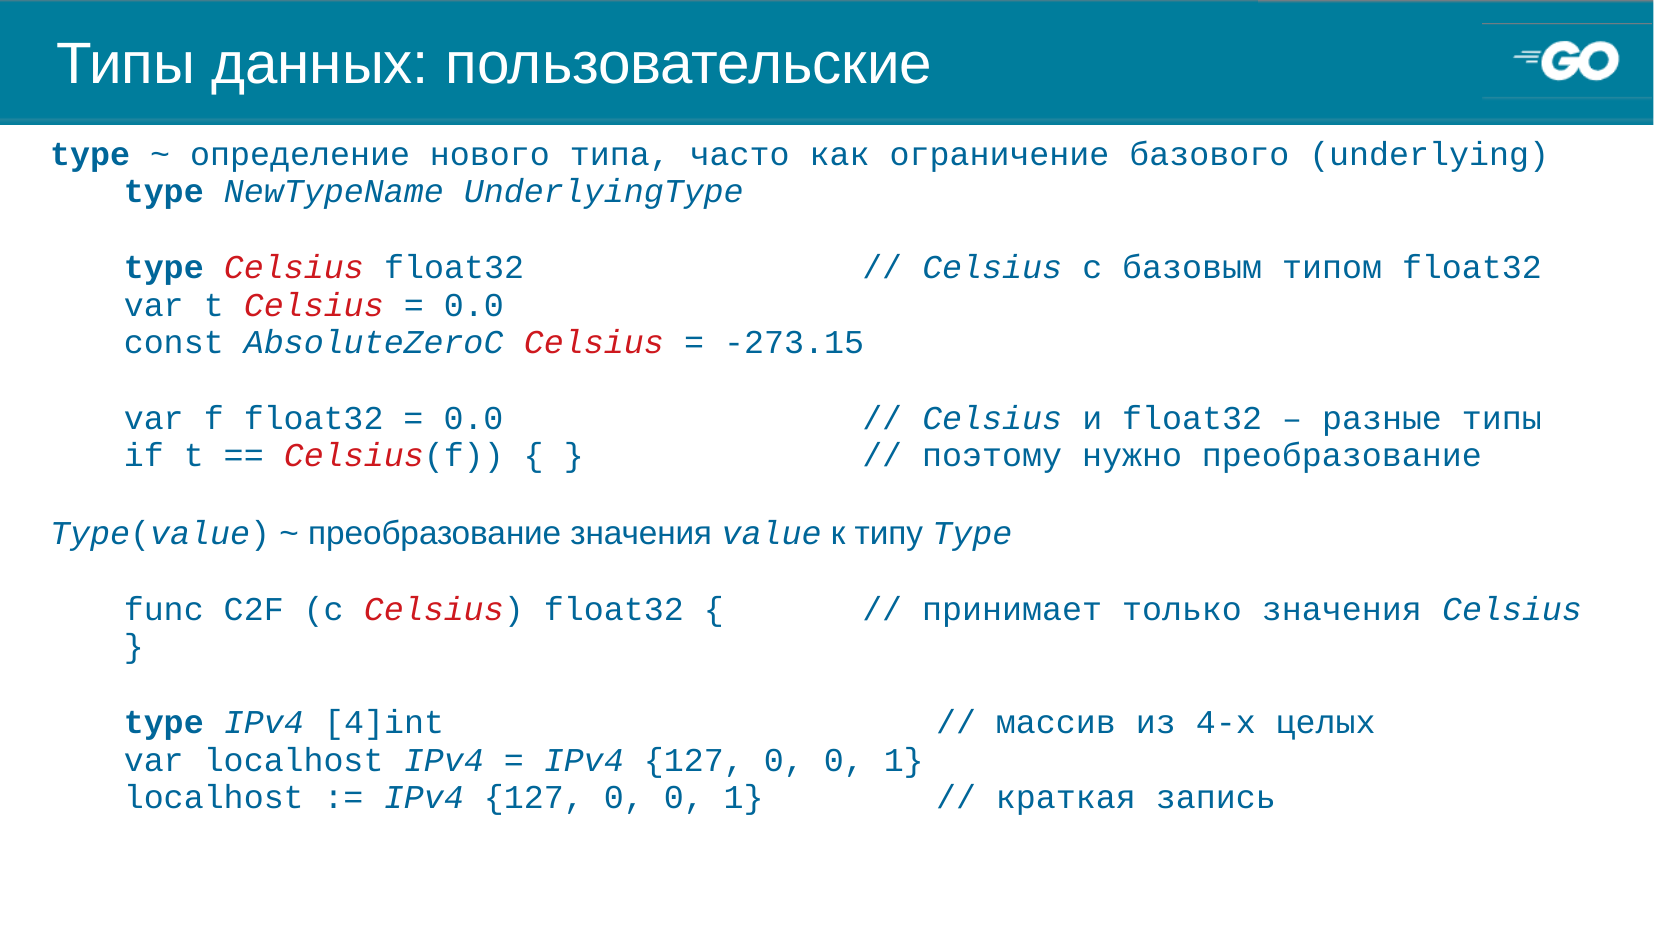

Типы данных: пользовательские
type ~ определение нового типа, часто как ограничение базового (underlying)
	type NewTypeName UnderlyingType
	type Celsius float32					// Celsius с базовым типом float32
	var t Celsius = 0.0
	const AbsoluteZeroC Celsius = -273.15
	var f float32 = 0.0					// Celsius и float32 – разные типы
	if t == Celsius(f)) { }				// поэтому нужно преобразование
Type(value) ~ преобразование значения value к типу Type
	func C2F (c Celsius) float32 {		// принимает только значения Celsius
	}
	type IPv4 [4]int							// массив из 4-х целых
	var localhost IPv4 = IPv4 {127, 0, 0, 1}
	localhost := IPv4 {127, 0, 0, 1}			// краткая запись